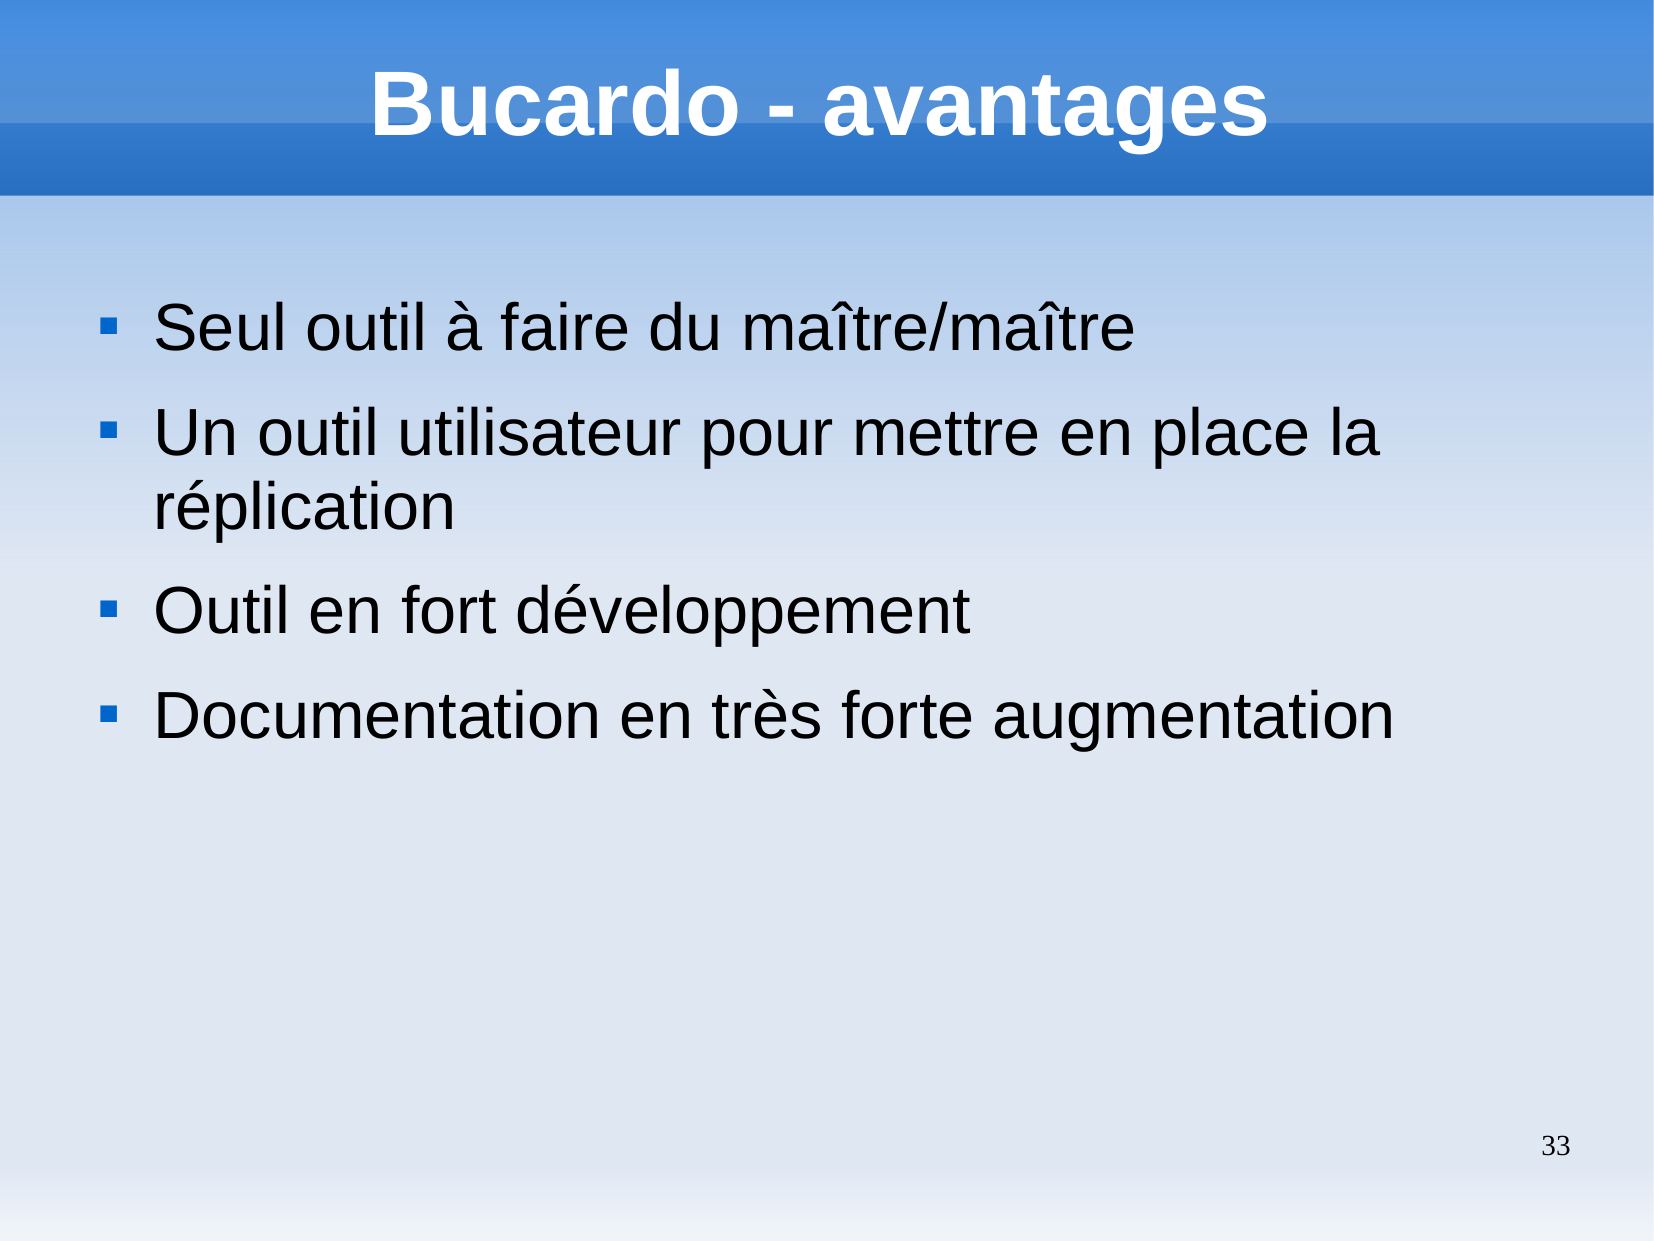

# Bucardo - avantages
Seul outil à faire du maître/maître
Un outil utilisateur pour mettre en place la réplication
Outil en fort développement
Documentation en très forte augmentation
33